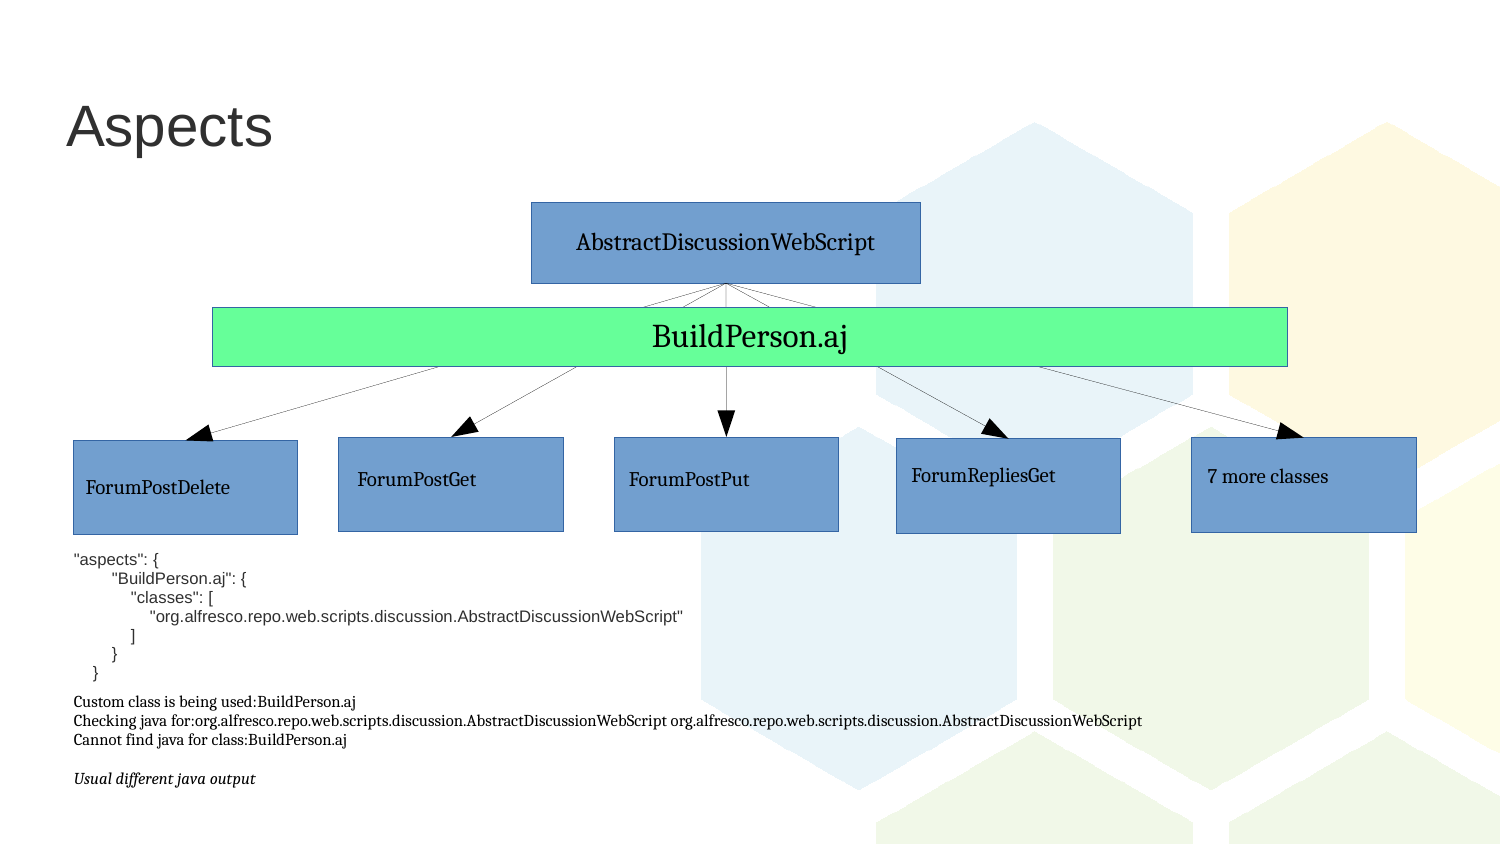

# Aspects
AbstractDiscussionWebScript
BuildPerson.aj
ForumRepliesGet
7 more classes
ForumPostGet
ForumPostPut
ForumPostDelete
"aspects": {
 "BuildPerson.aj": {
 "classes": [
 "org.alfresco.repo.web.scripts.discussion.AbstractDiscussionWebScript"
 ]
 }
 }
Custom class is being used:BuildPerson.aj
Checking java for:org.alfresco.repo.web.scripts.discussion.AbstractDiscussionWebScript org.alfresco.repo.web.scripts.discussion.AbstractDiscussionWebScript
Cannot find java for class:BuildPerson.aj
Usual different java output